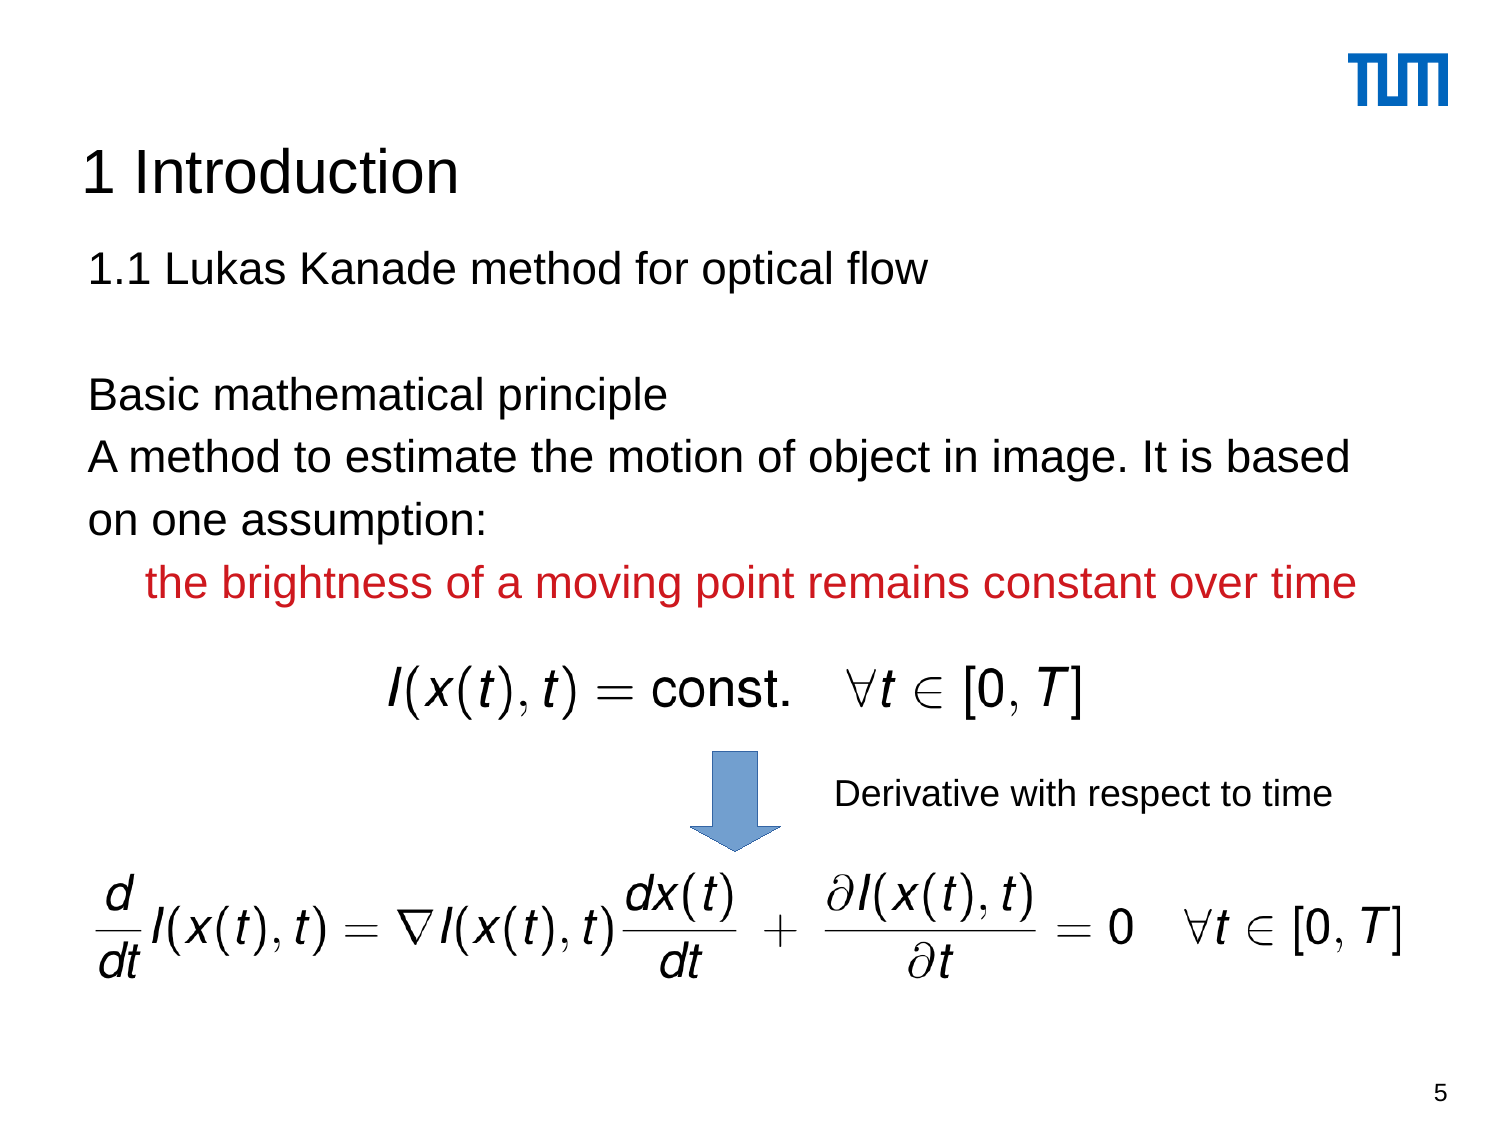

1 Introduction
# 1.1 Lukas Kanade method for optical flow
Basic mathematical principle
A method to estimate the motion of object in image. It is based on one assumption:
the brightness of a moving point remains constant over time
Derivative with respect to time